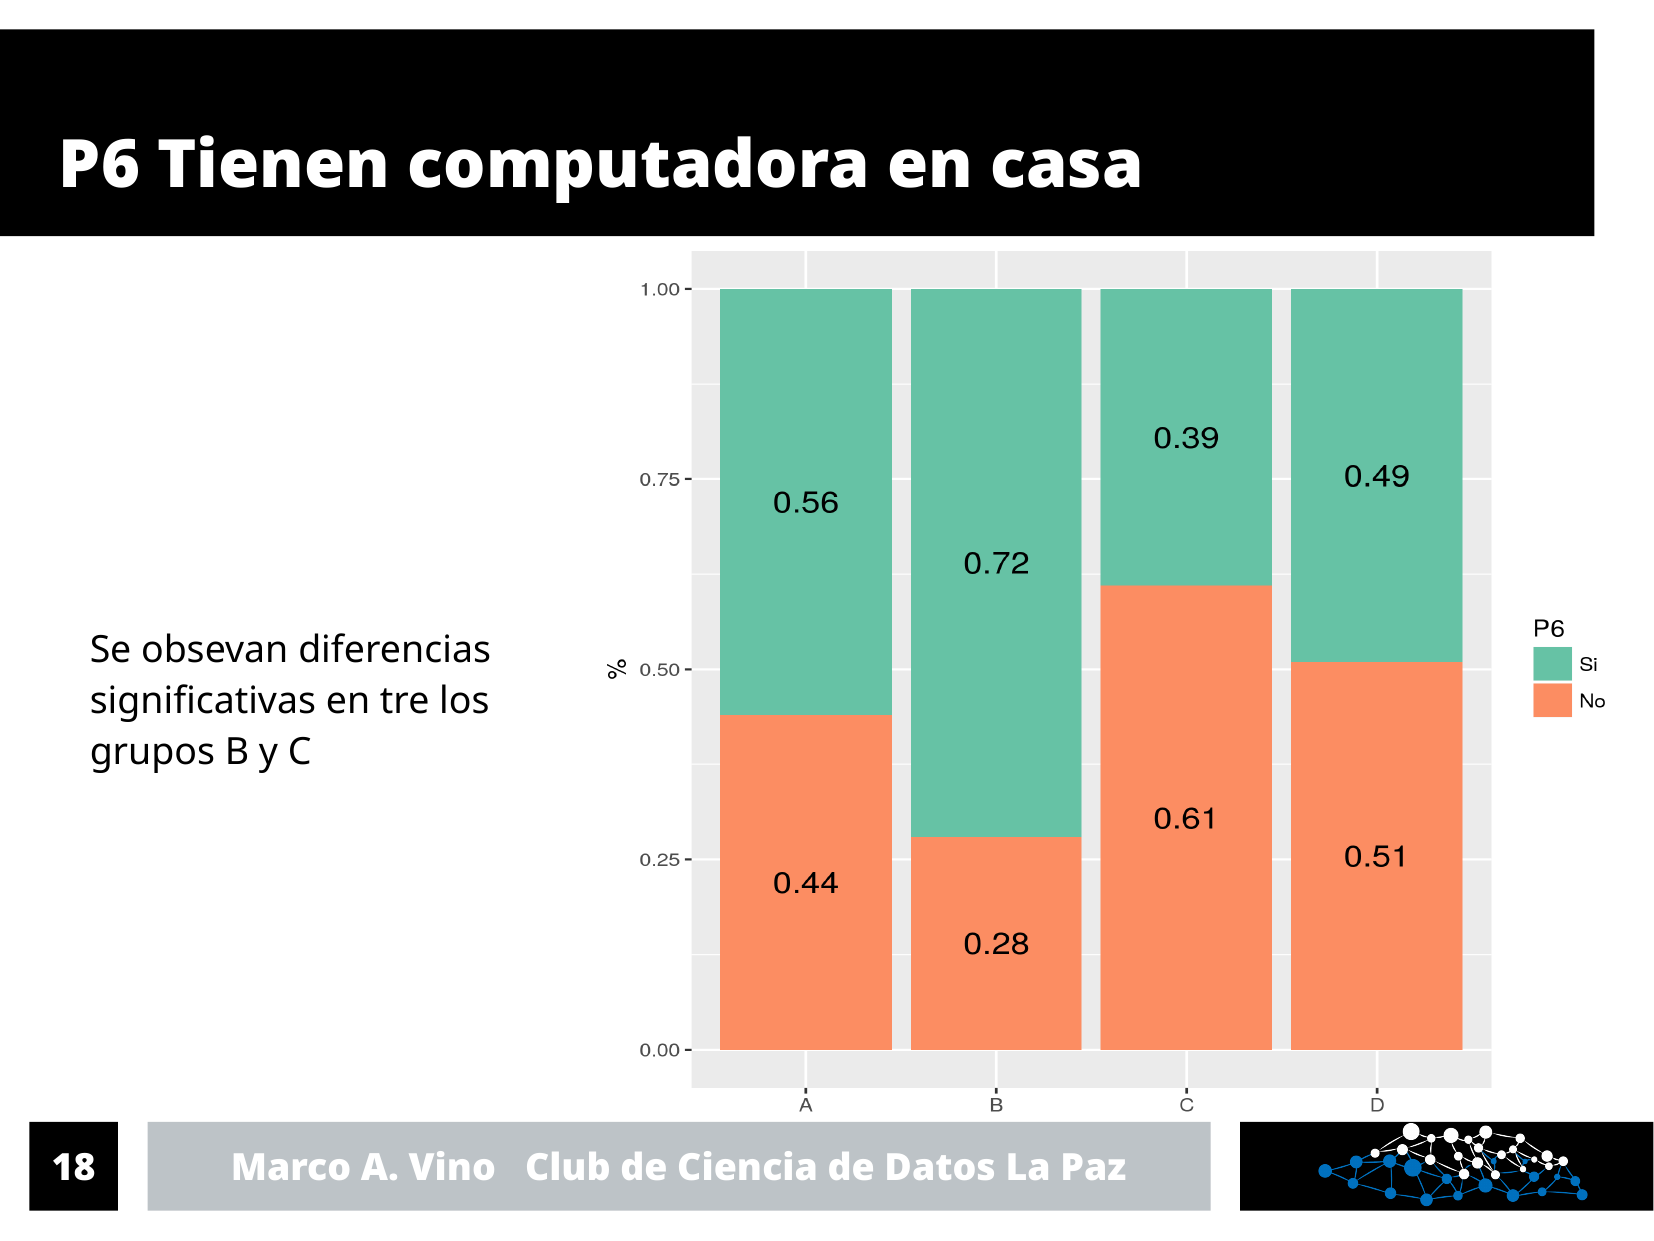

# P6 Tienen computadora en casa
Se obsevan diferencias significativas en tre los grupos B y C
18